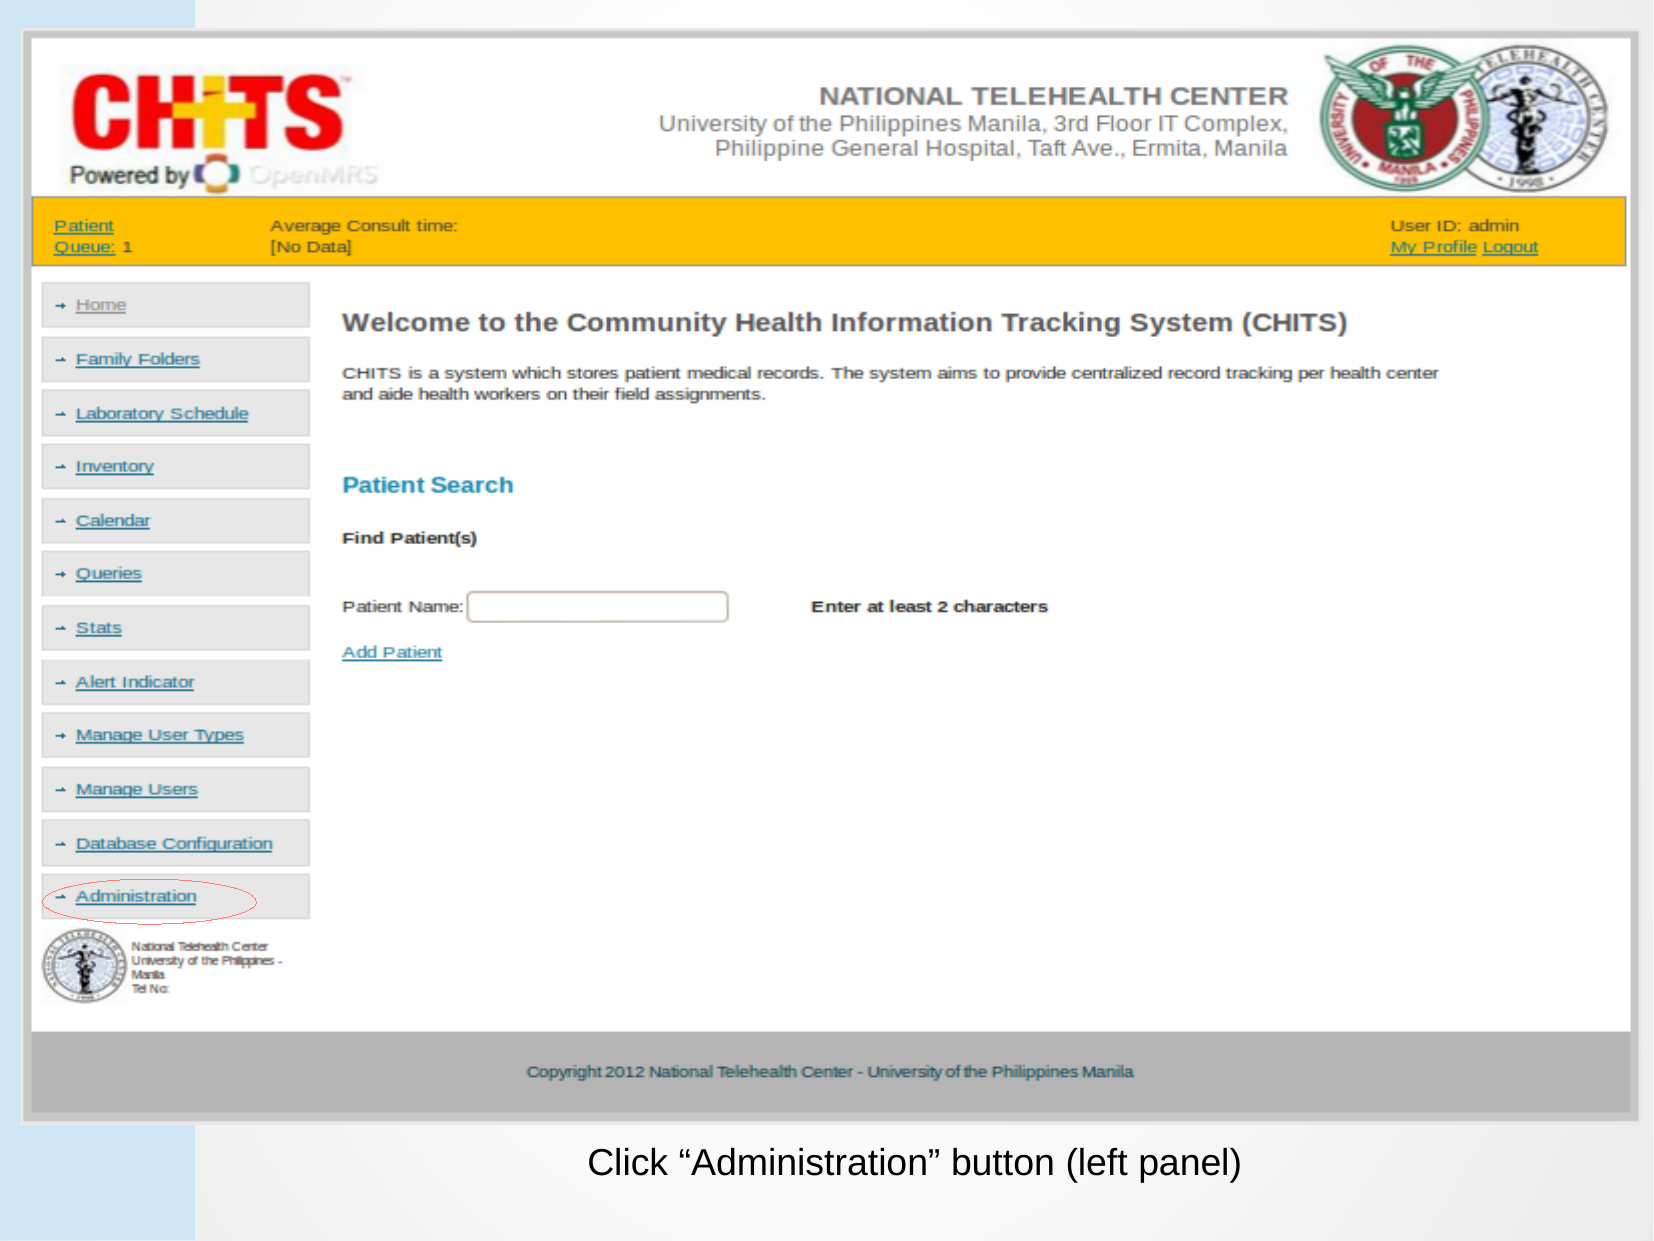

I.
A
C
C
E
S
S
# Click “Administration” button (left panel)